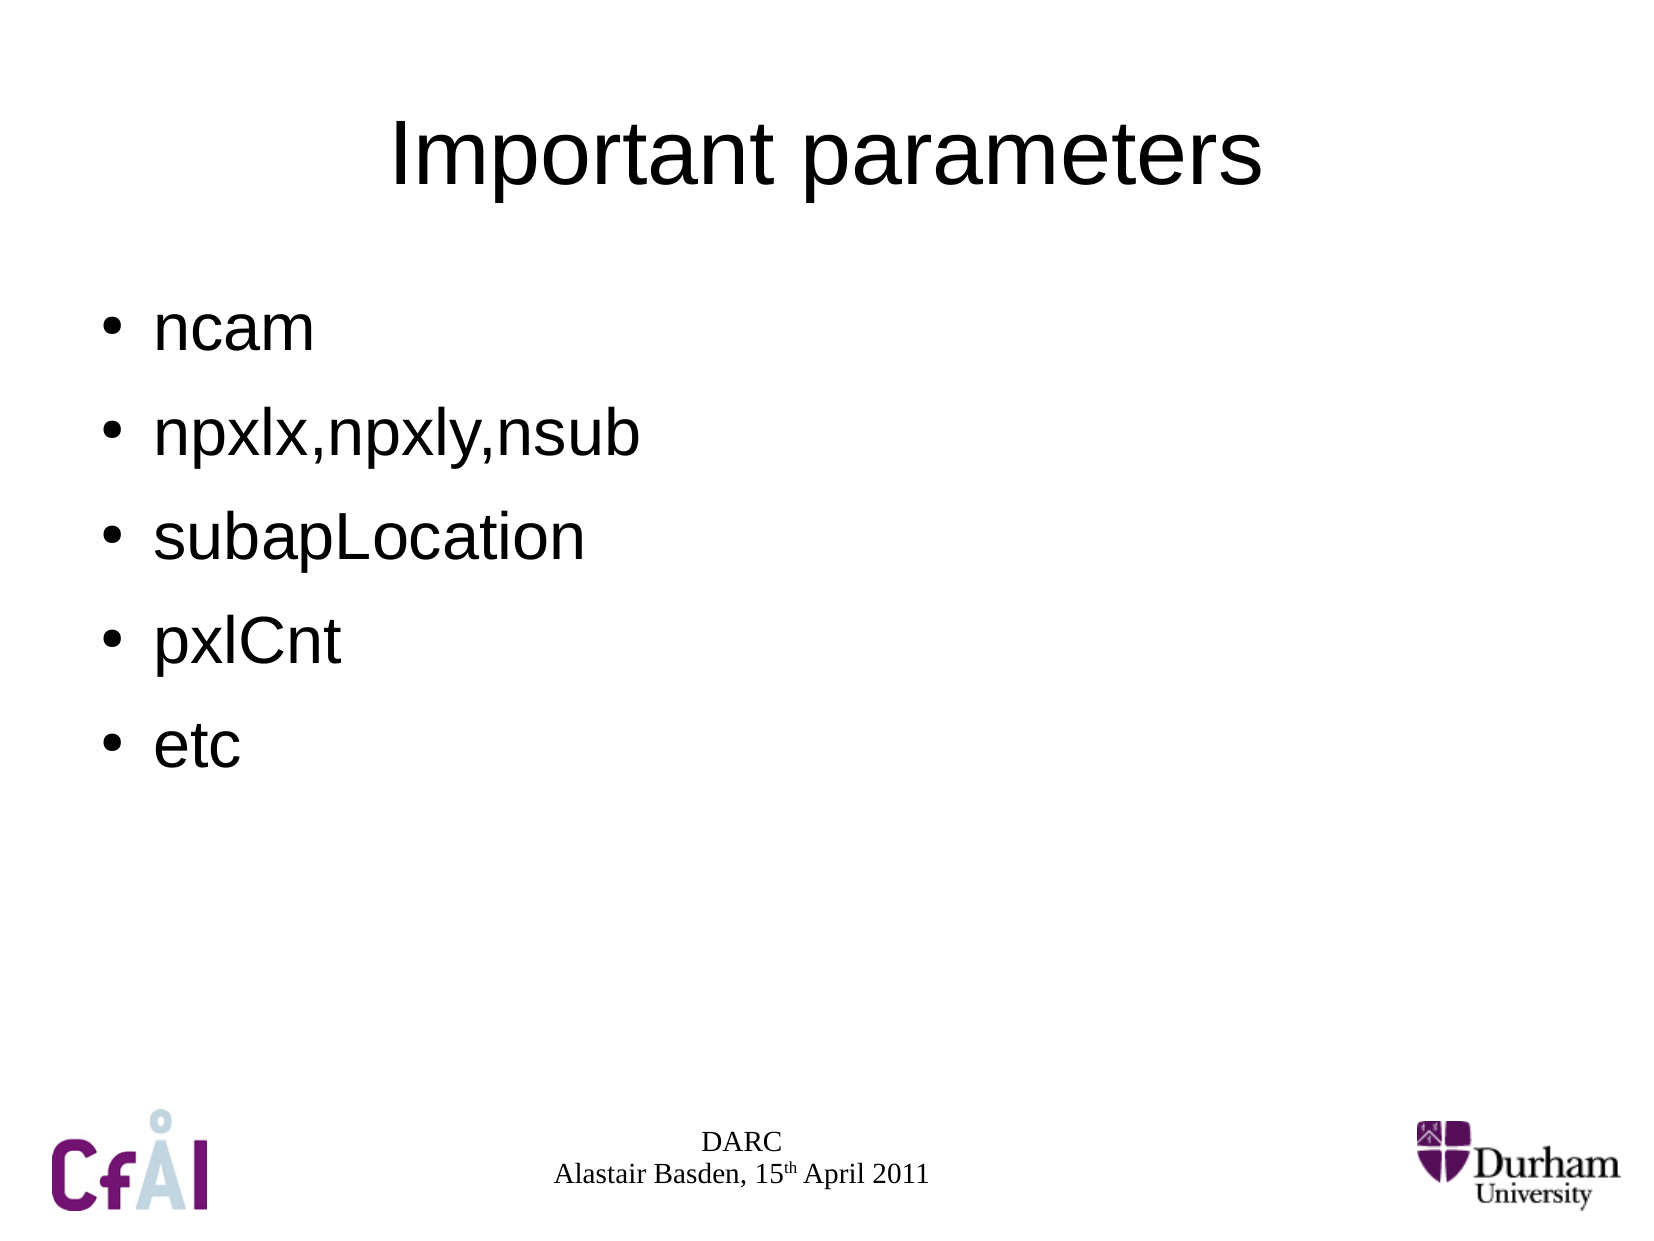

# Important parameters
ncam
npxlx,npxly,nsub
subapLocation
pxlCnt
etc